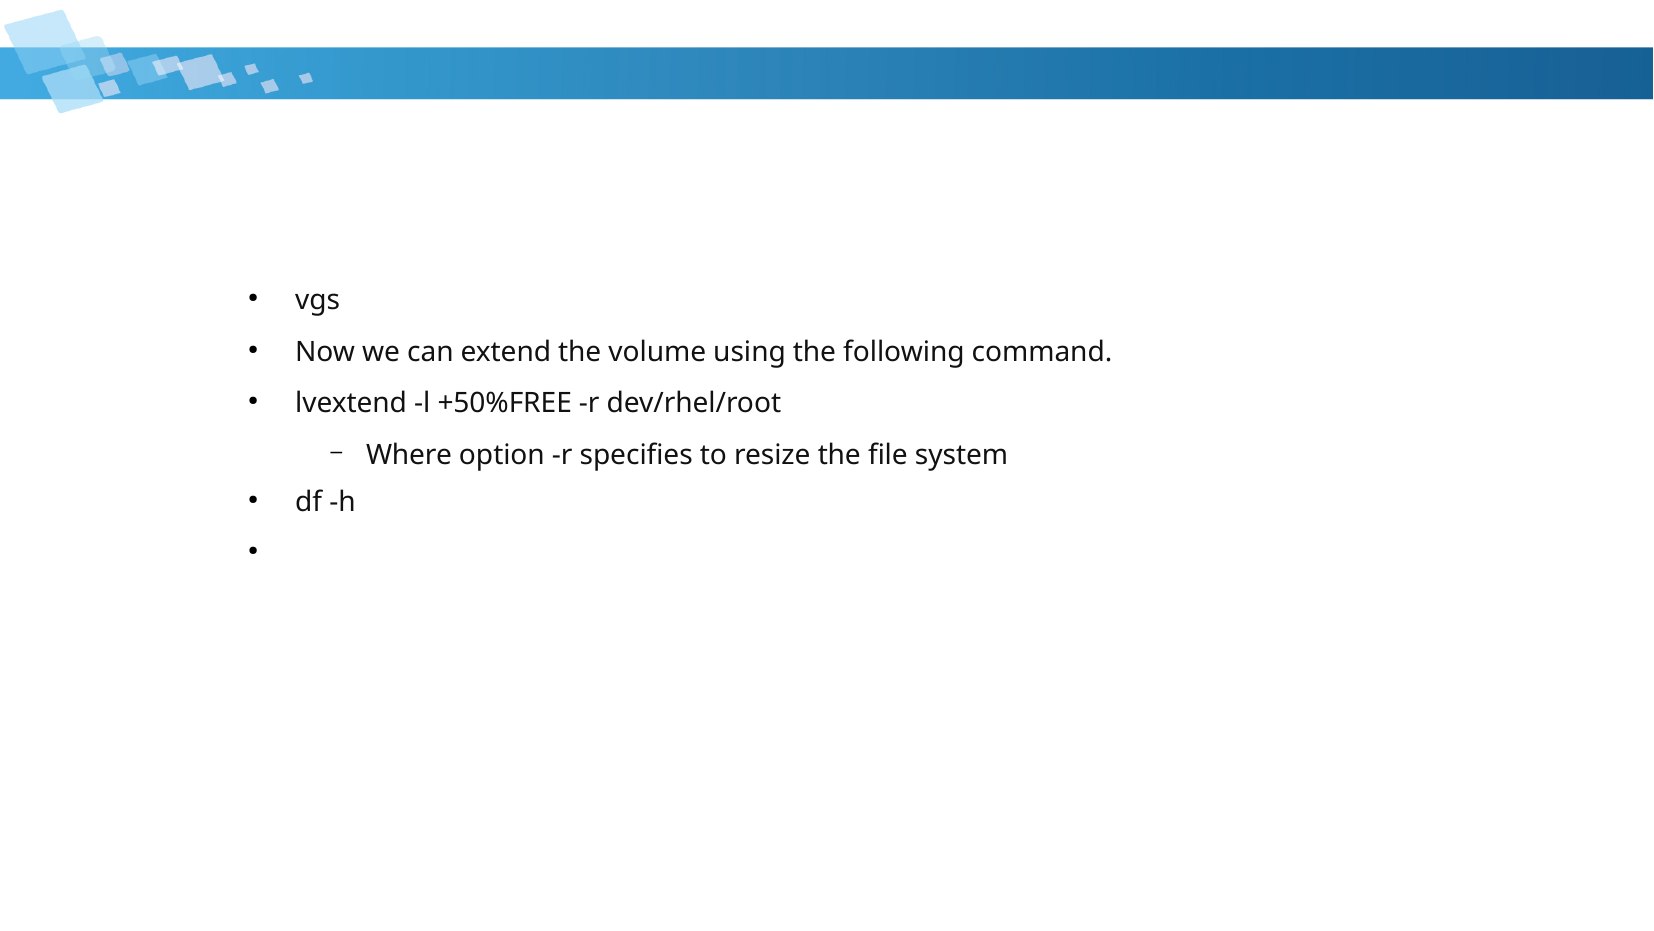

#
vgs
Now we can extend the volume using the following command.
lvextend -l +50%FREE -r dev/rhel/root
Where option -r specifies to resize the file system
df -h